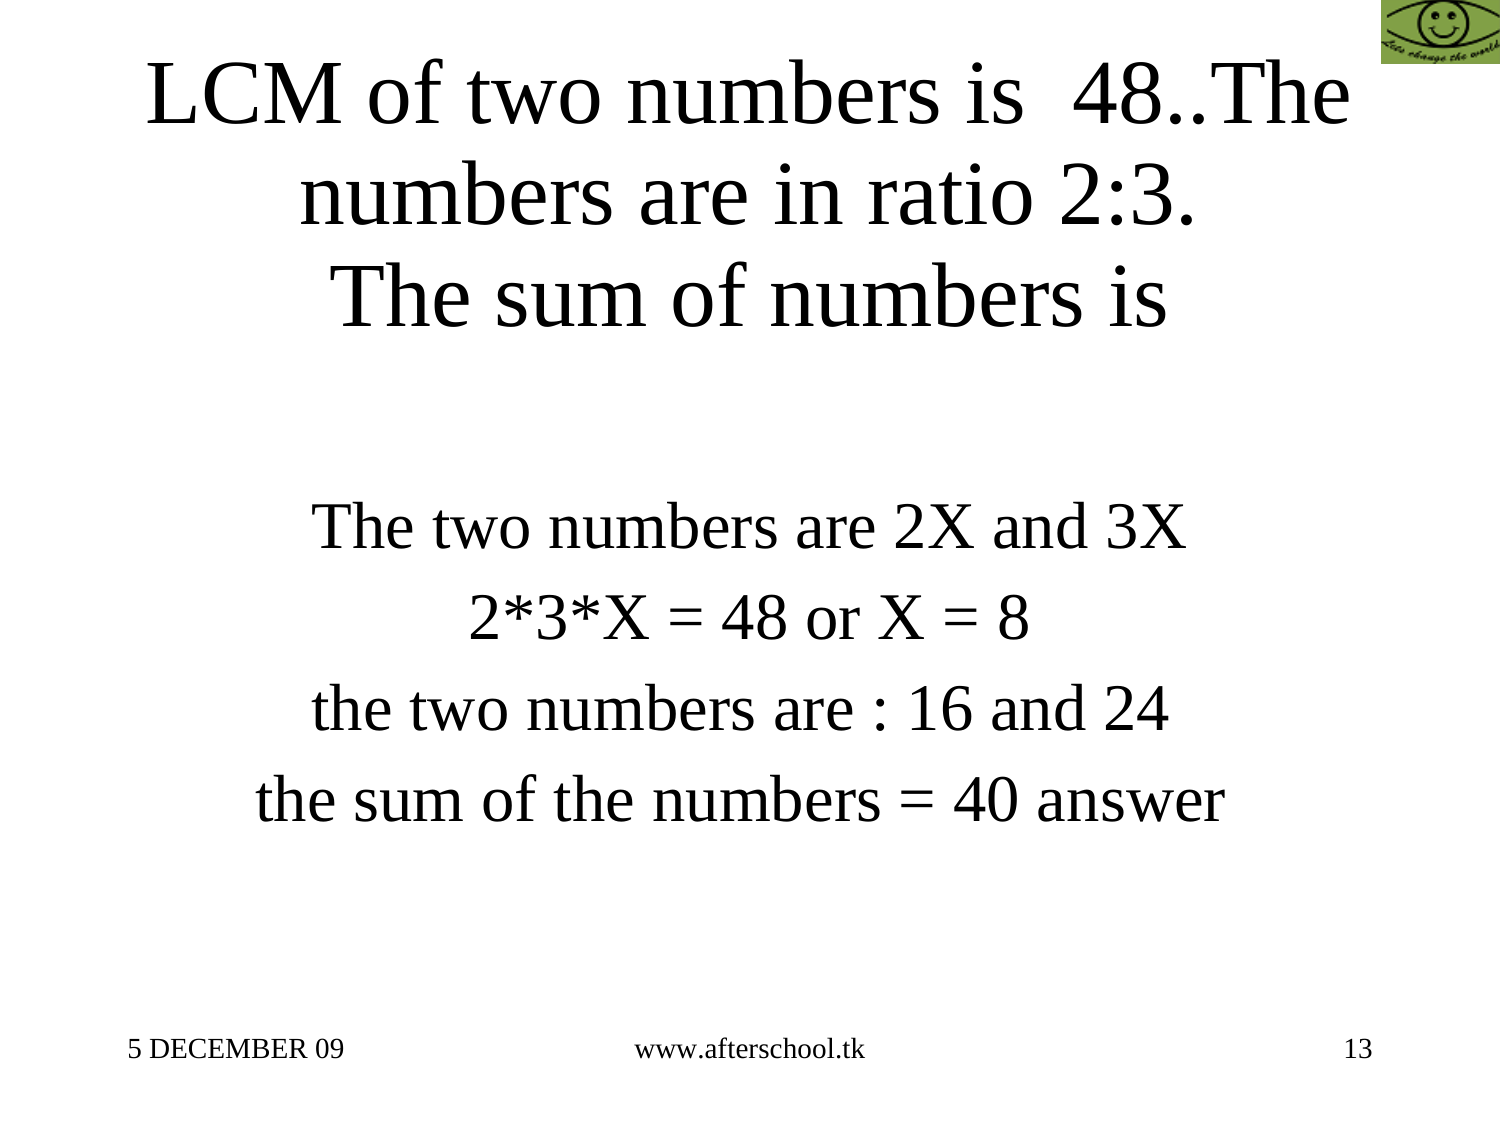

# LCM of two numbers is 48..The numbers are in ratio 2:3. The sum of numbers is
The two numbers are 2X and 3X
2*3*X = 48 or X = 8
the two numbers are : 16 and 24
the sum of the numbers = 40 answer
MFI Seminar Jain PG College
AFTERSCHOOOL centre for social entrepreneurship
13